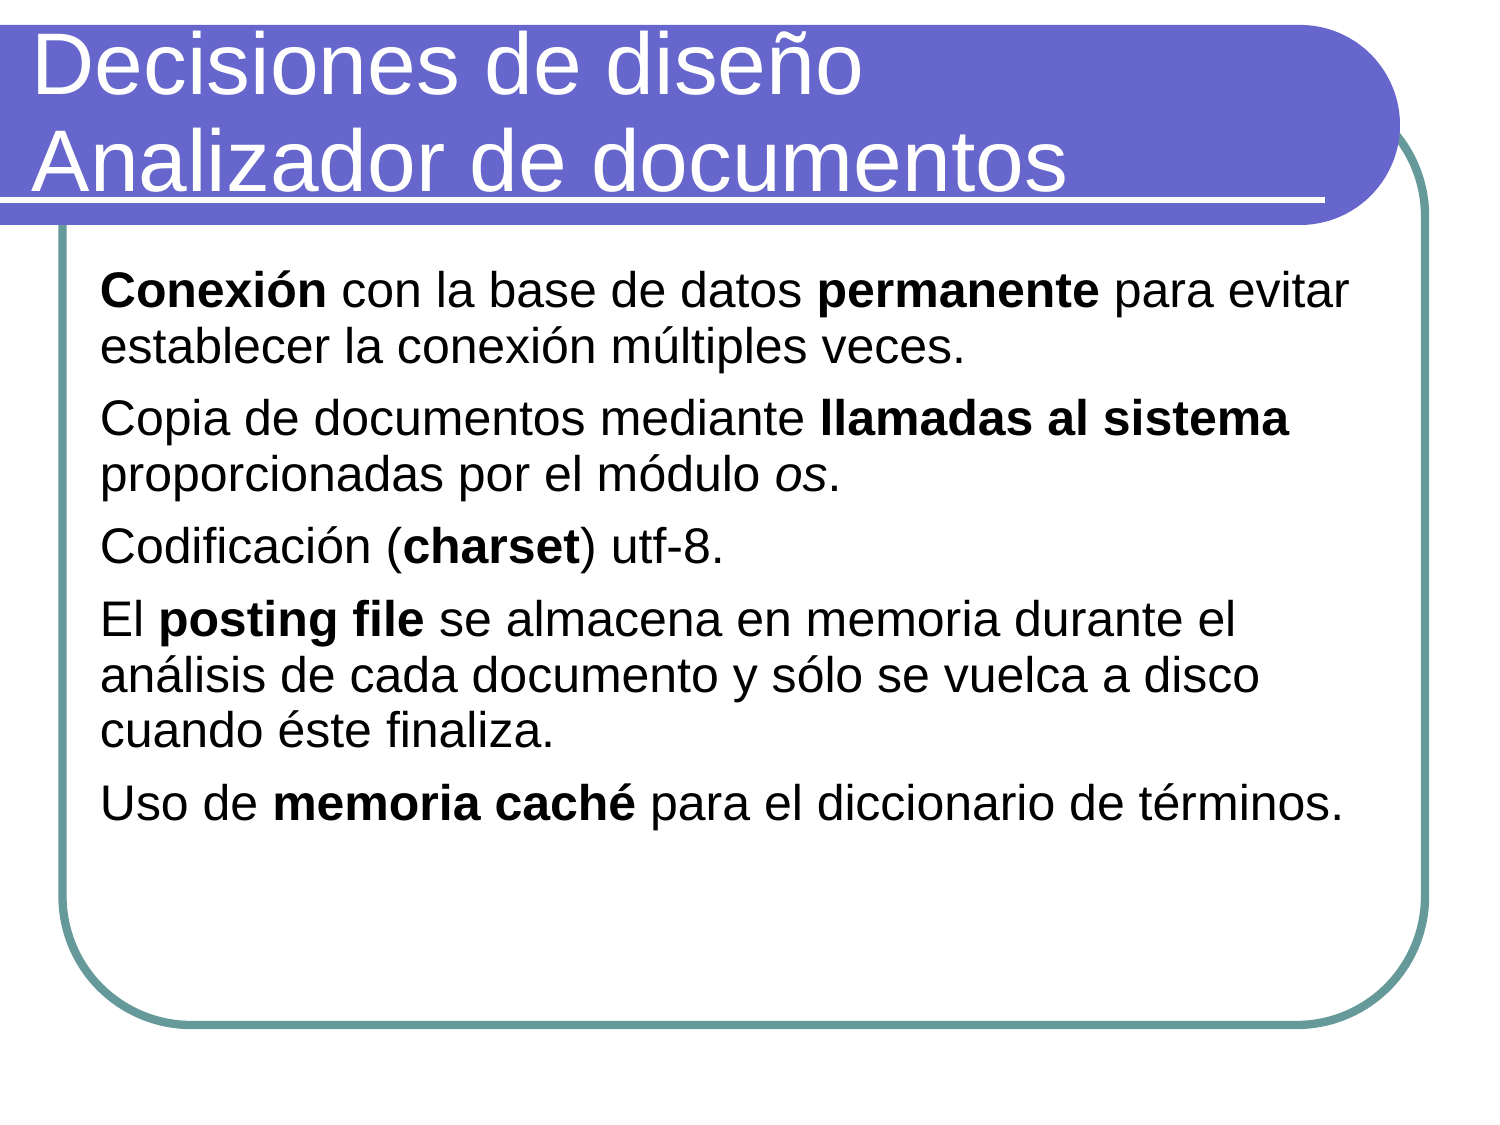

# Decisiones de diseño Analizador de documentos
Conexión con la base de datos permanente para evitar establecer la conexión múltiples veces.
Copia de documentos mediante llamadas al sistema proporcionadas por el módulo os.
Codificación (charset) utf-8.
El posting file se almacena en memoria durante el análisis de cada documento y sólo se vuelca a disco cuando éste finaliza.
Uso de memoria caché para el diccionario de términos.